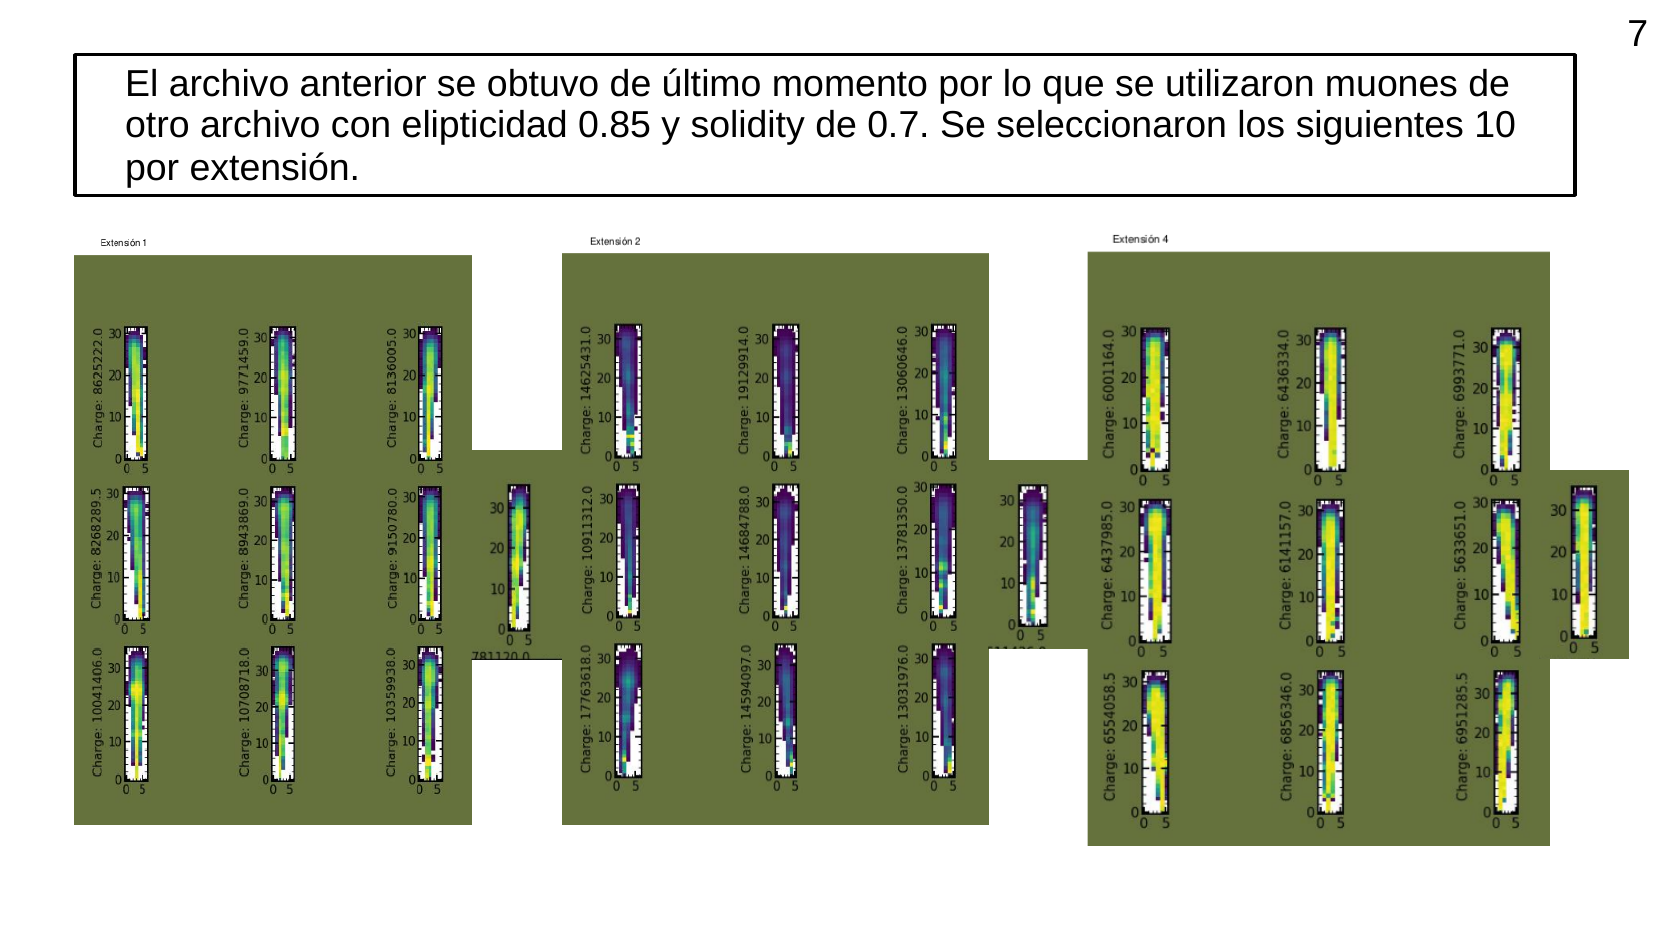

El archivo anterior se obtuvo de último momento por lo que se utilizaron muones de otro archivo con elipticidad 0.85 y solidity de 0.7. Se seleccionaron los siguientes 10 por extensión.